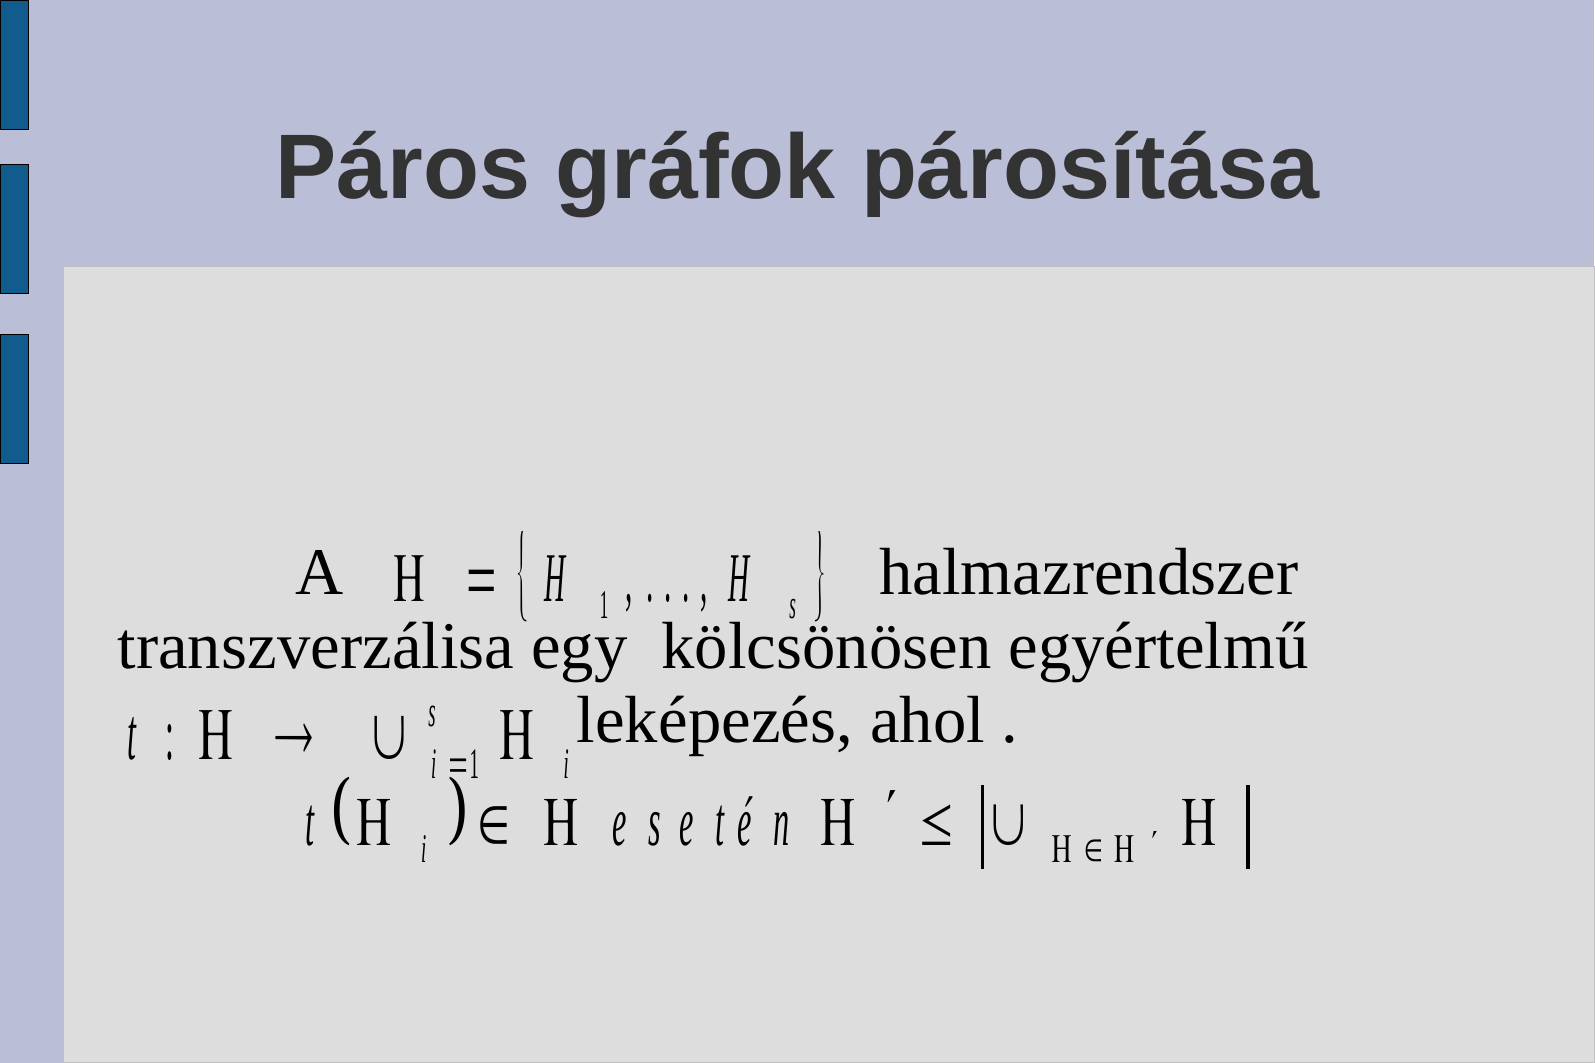

# Páros gráfok párosítása
A halmazrendszer transzverzálisa egy kölcsönösen egyértelmű leképezés, ahol .